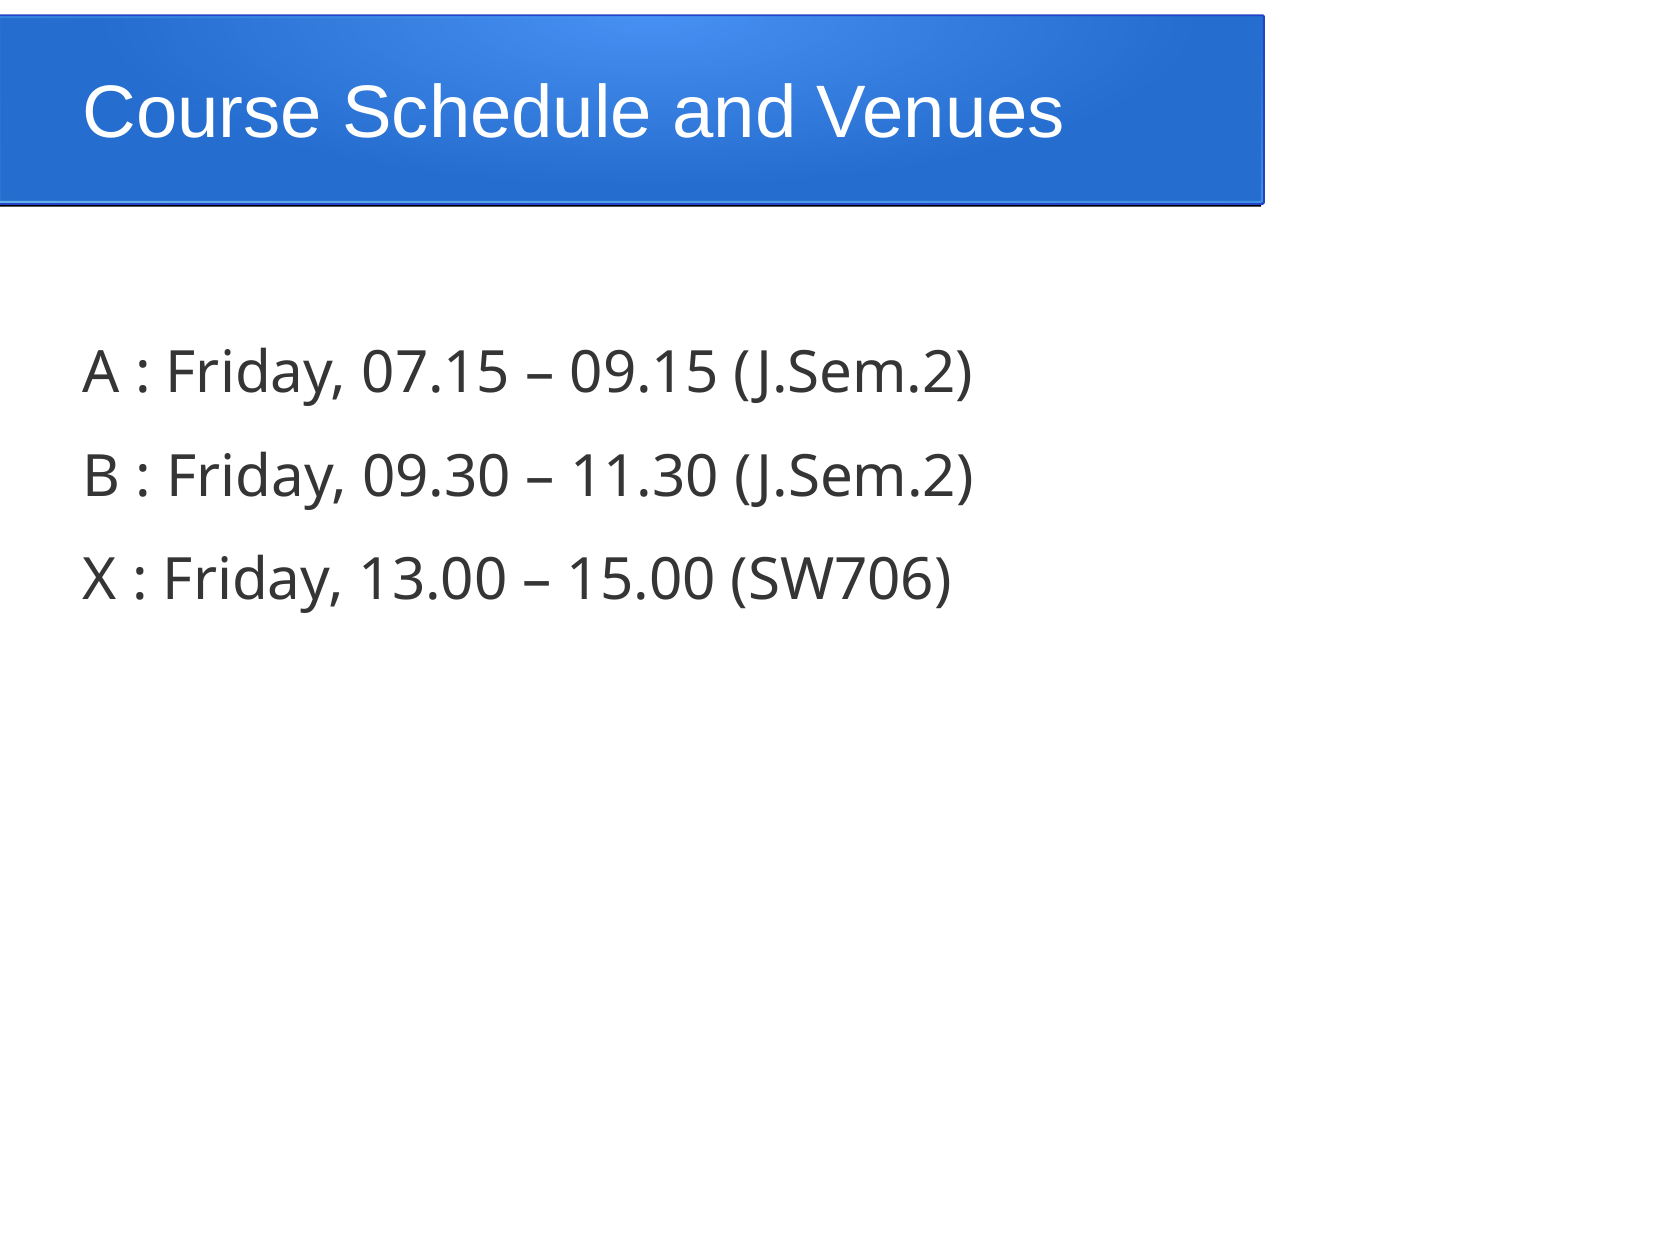

# Course Schedule and Venues
A : Friday, 07.15 – 09.15 (J.Sem.2)
B : Friday, 09.30 – 11.30 (J.Sem.2)
X : Friday, 13.00 – 15.00 (SW706)